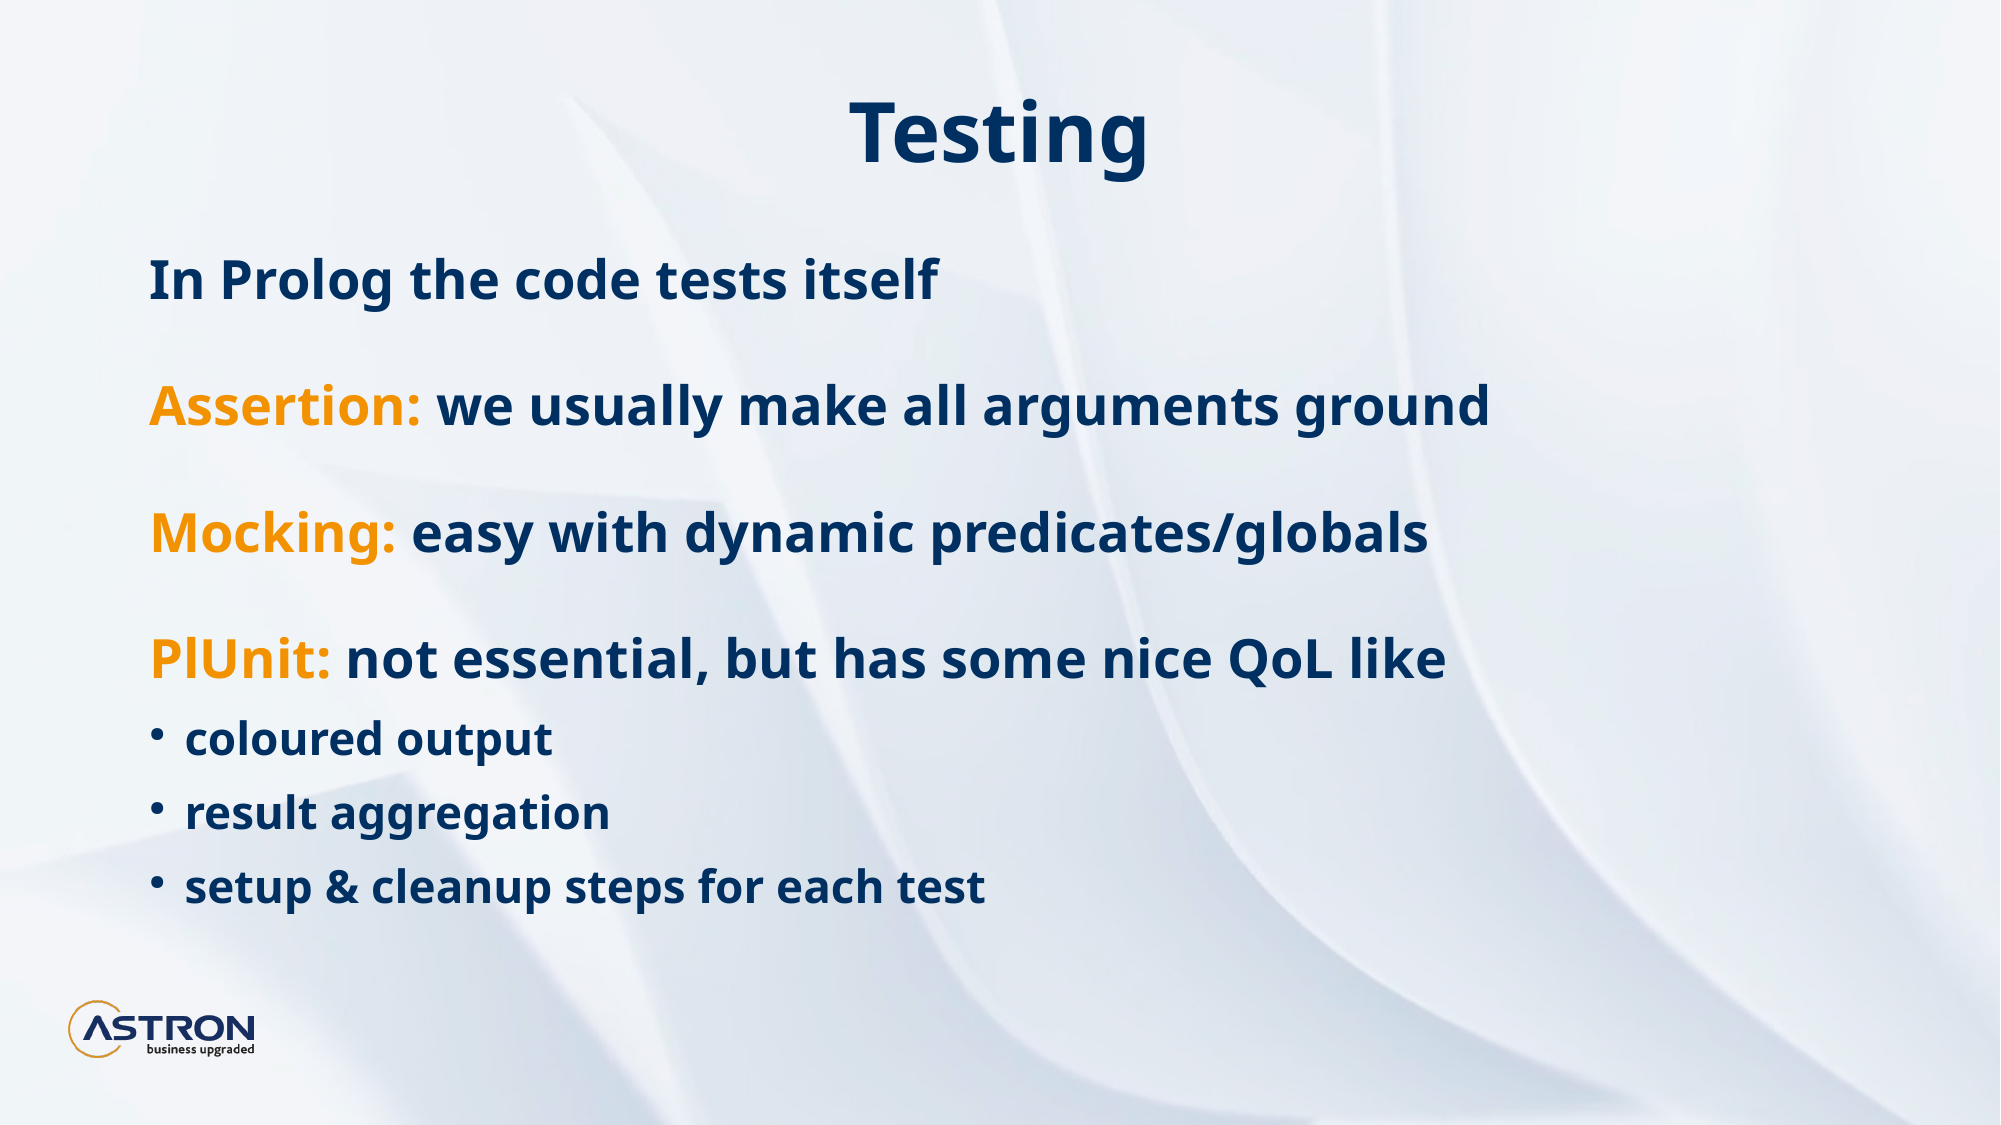

# Testing
In Prolog the code tests itself
Assertion: we usually make all arguments ground
Mocking: easy with dynamic predicates/globals
PlUnit: not essential, but has some nice QoL like
coloured output
result aggregation
setup & cleanup steps for each test